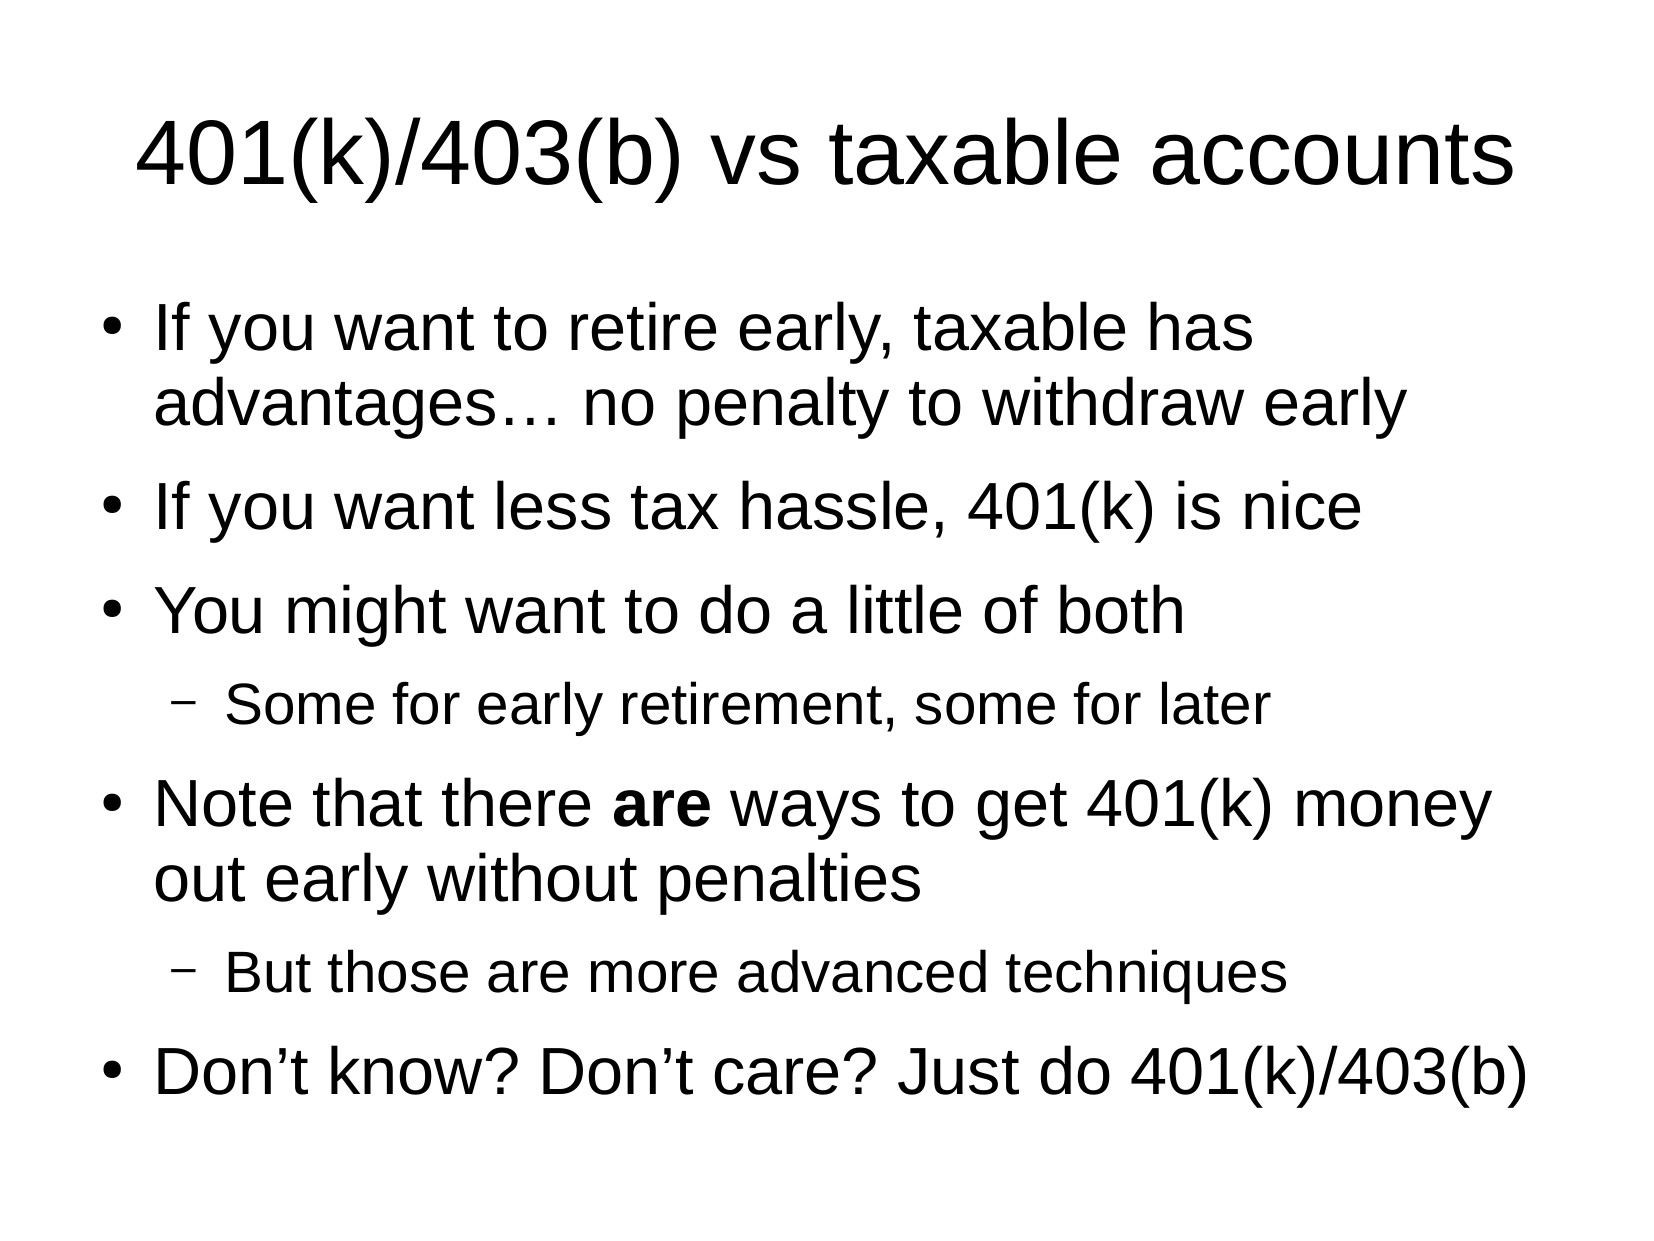

# 401(k)/403(b) vs taxable accounts
If you want to retire early, taxable has advantages… no penalty to withdraw early
If you want less tax hassle, 401(k) is nice
You might want to do a little of both
Some for early retirement, some for later
Note that there are ways to get 401(k) money out early without penalties
But those are more advanced techniques
Don’t know? Don’t care? Just do 401(k)/403(b)